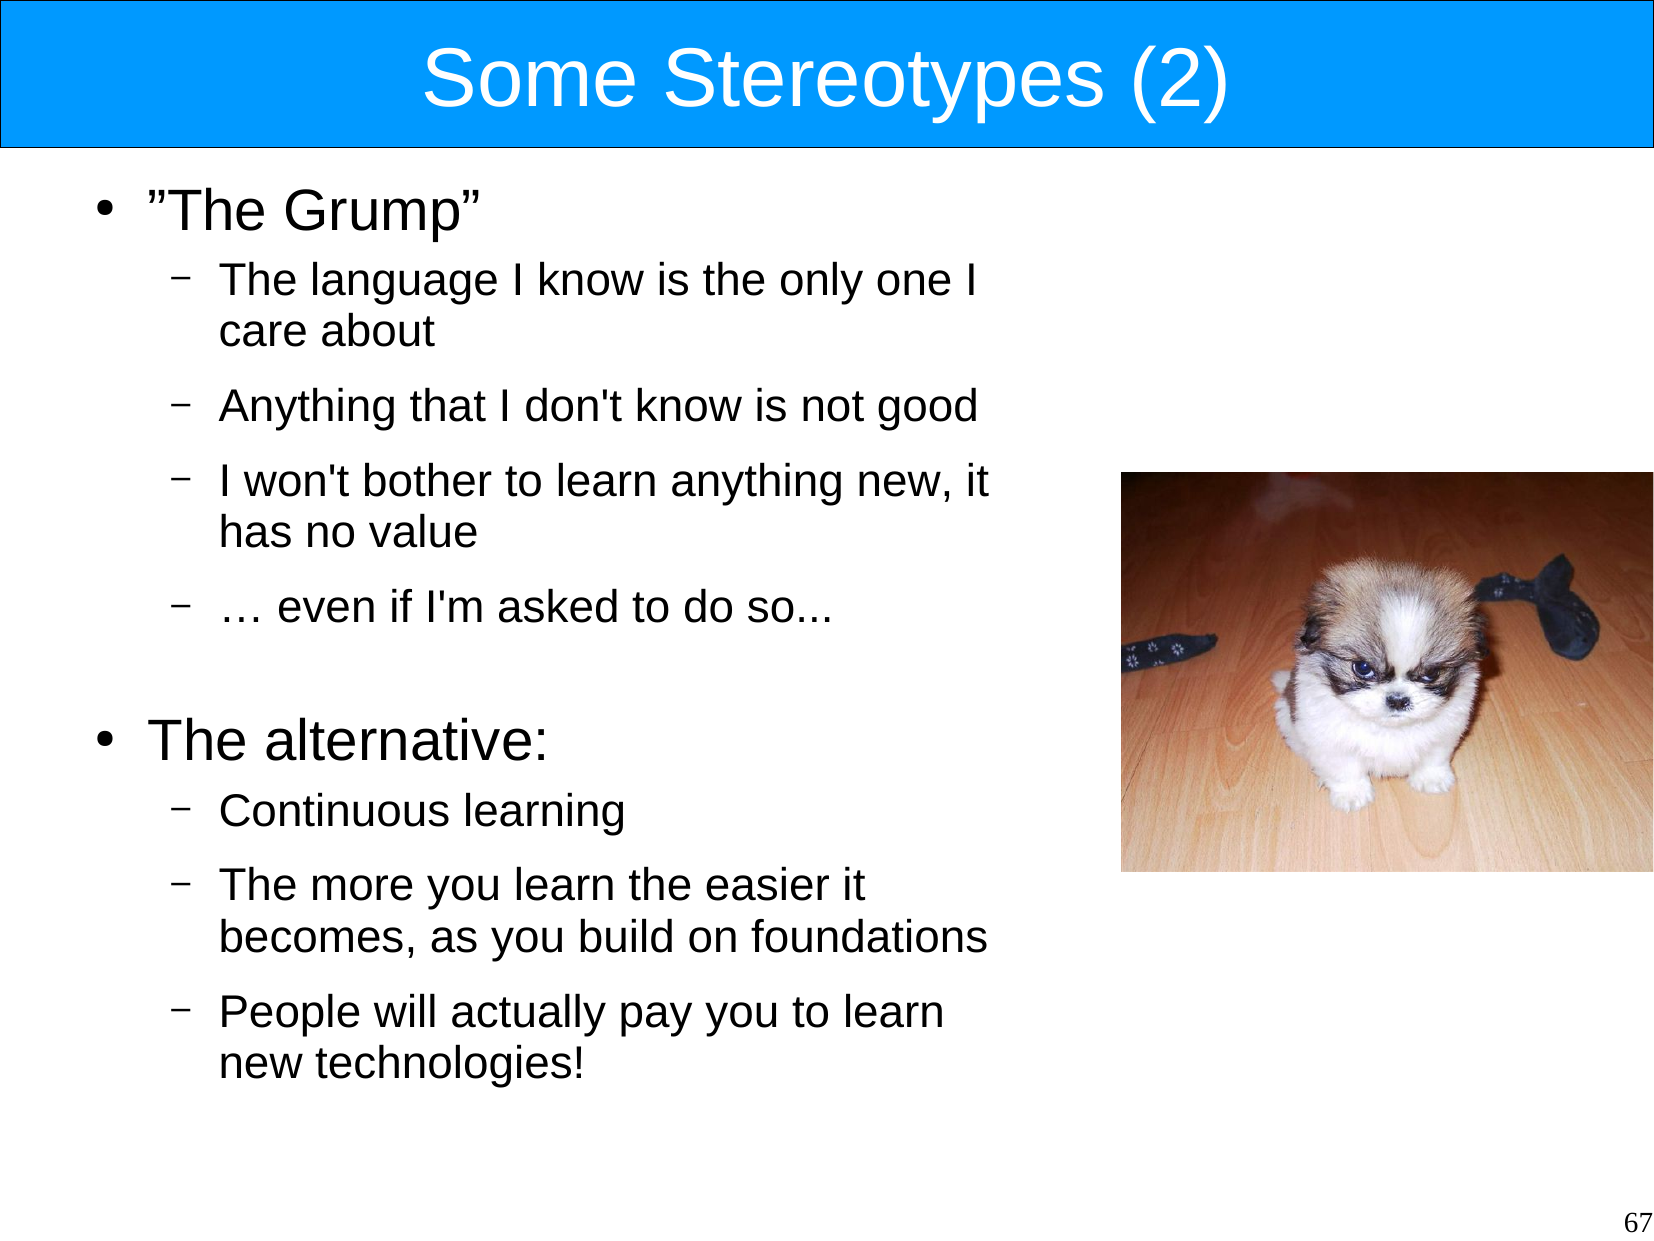

# Some Stereotypes (2)
”The Grump”
The language I know is the only one I care about
Anything that I don't know is not good
I won't bother to learn anything new, it has no value
… even if I'm asked to do so...
The alternative:
Continuous learning
The more you learn the easier it becomes, as you build on foundations
People will actually pay you to learn new technologies!
67